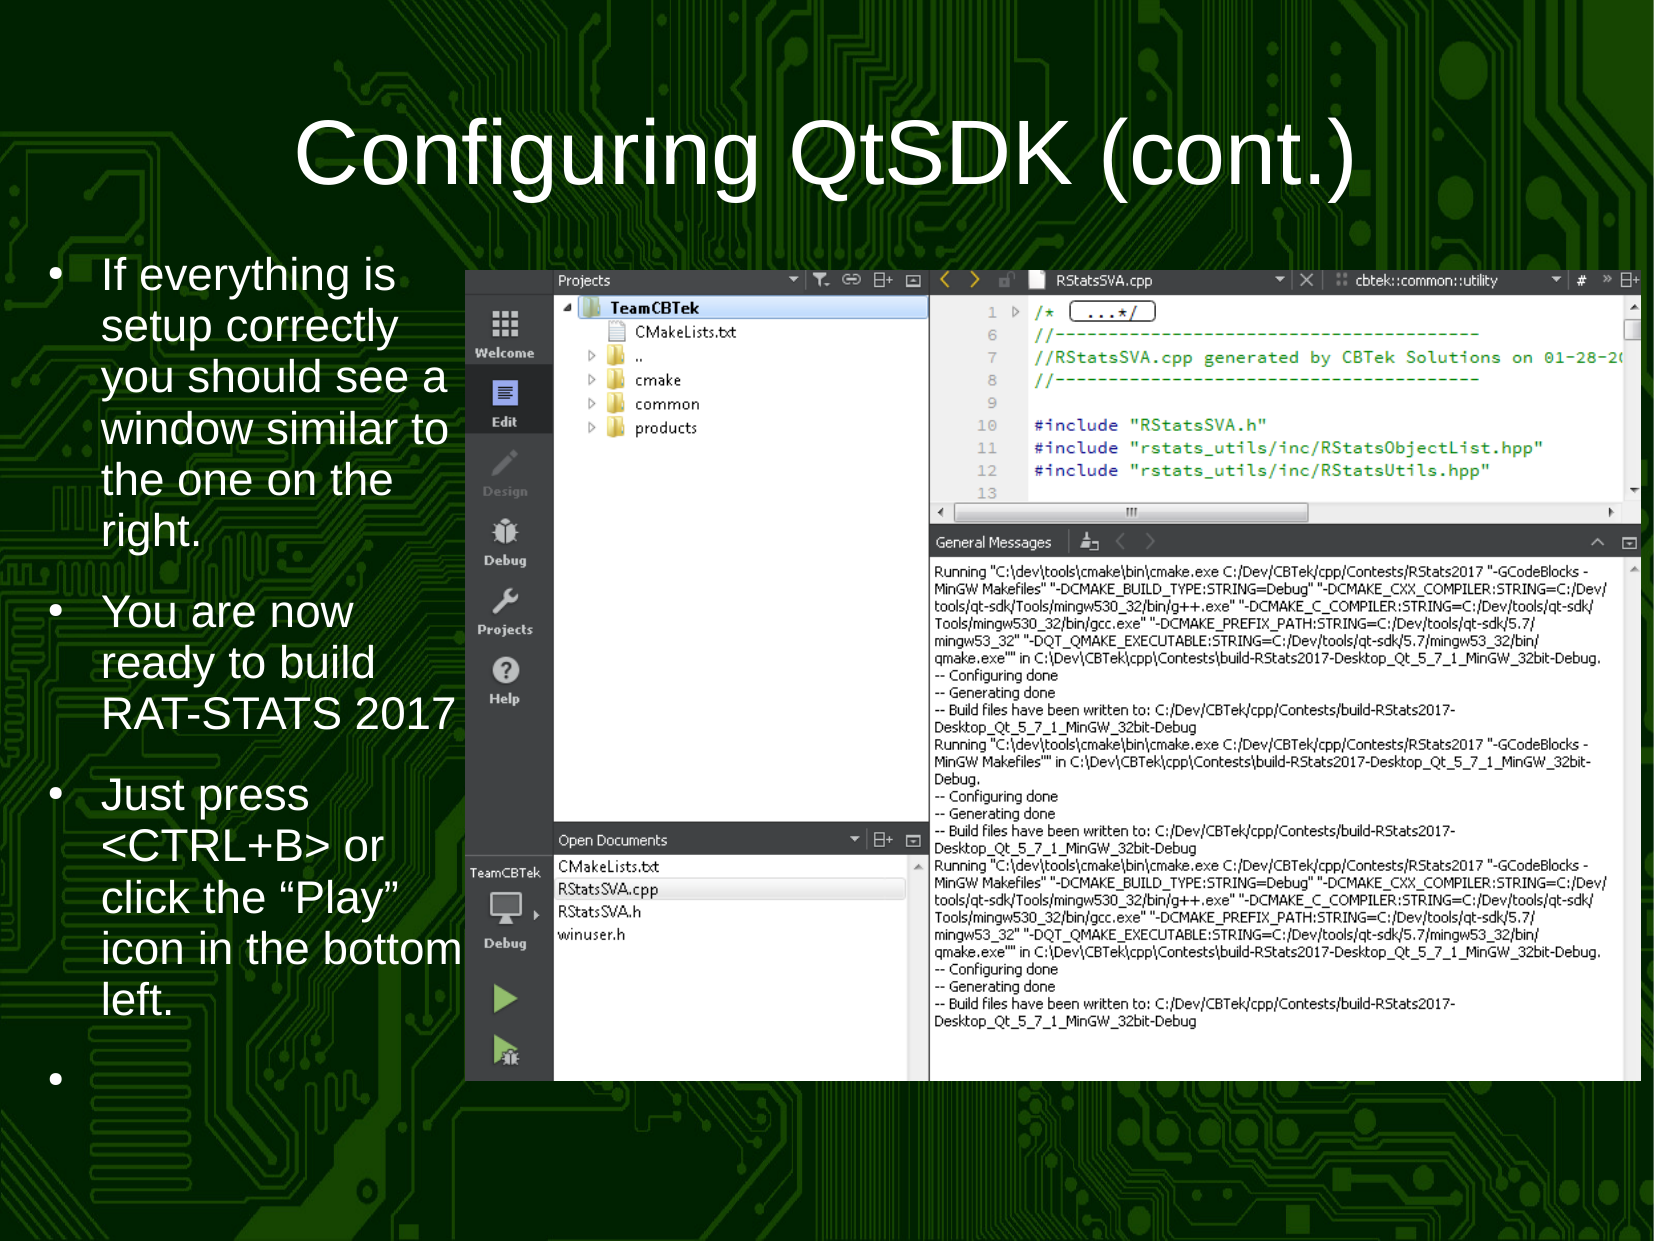

# Configuring QtSDK (cont.)
If everything is setup correctly you should see a window similar to the one on the right.
You are now ready to build RAT-STATS 2017
Just press <CTRL+B> or click the “Play” icon in the bottom left.